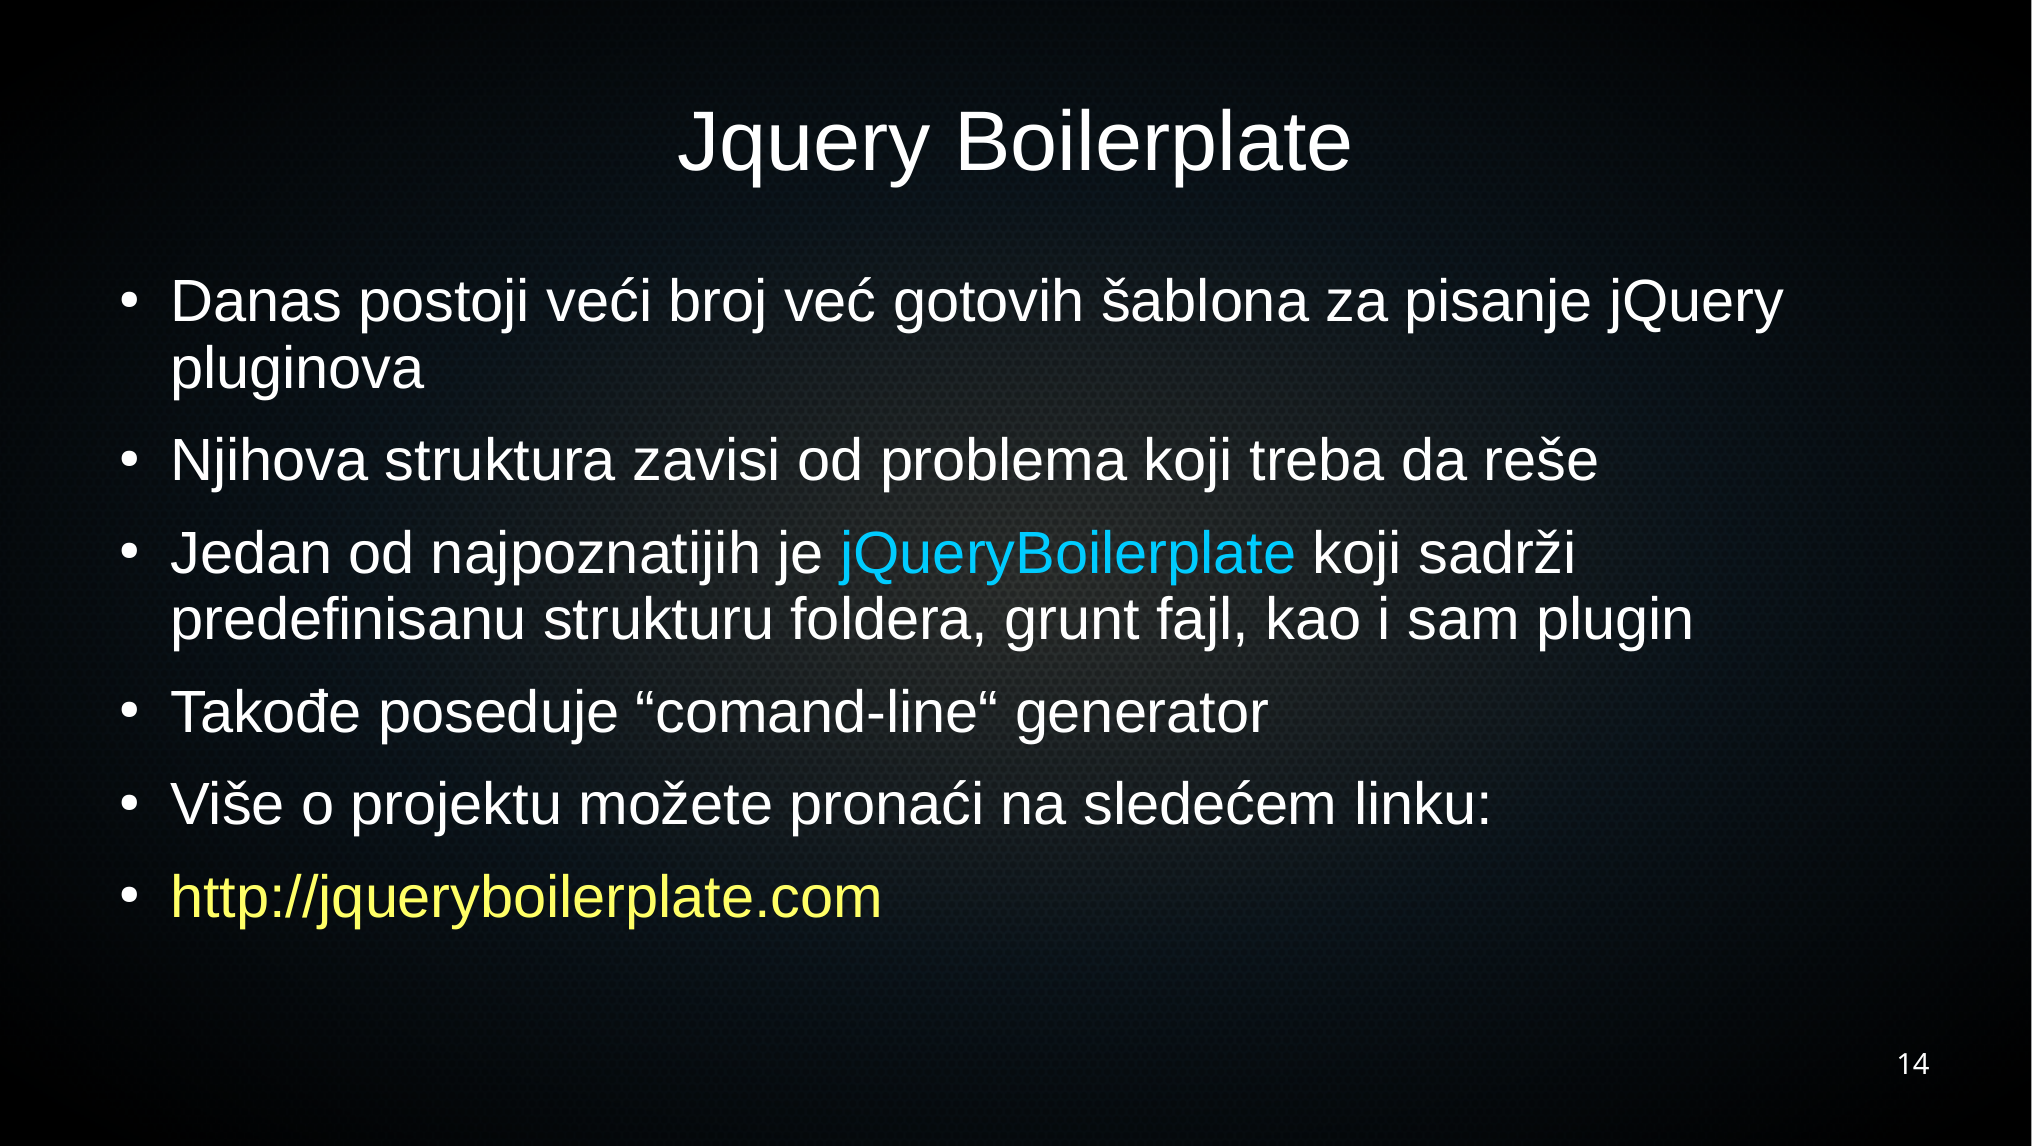

# Jquery Boilerplate
Danas postoji veći broj već gotovih šablona za pisanje jQuery pluginova
Njihova struktura zavisi od problema koji treba da reše
Jedan od najpoznatijih je jQueryBoilerplate koji sadrži predefinisanu strukturu foldera, grunt fajl, kao i sam plugin
Takođe poseduje “comand-line“ generator
Više o projektu možete pronaći na sledećem linku:
http://jqueryboilerplate.com
14